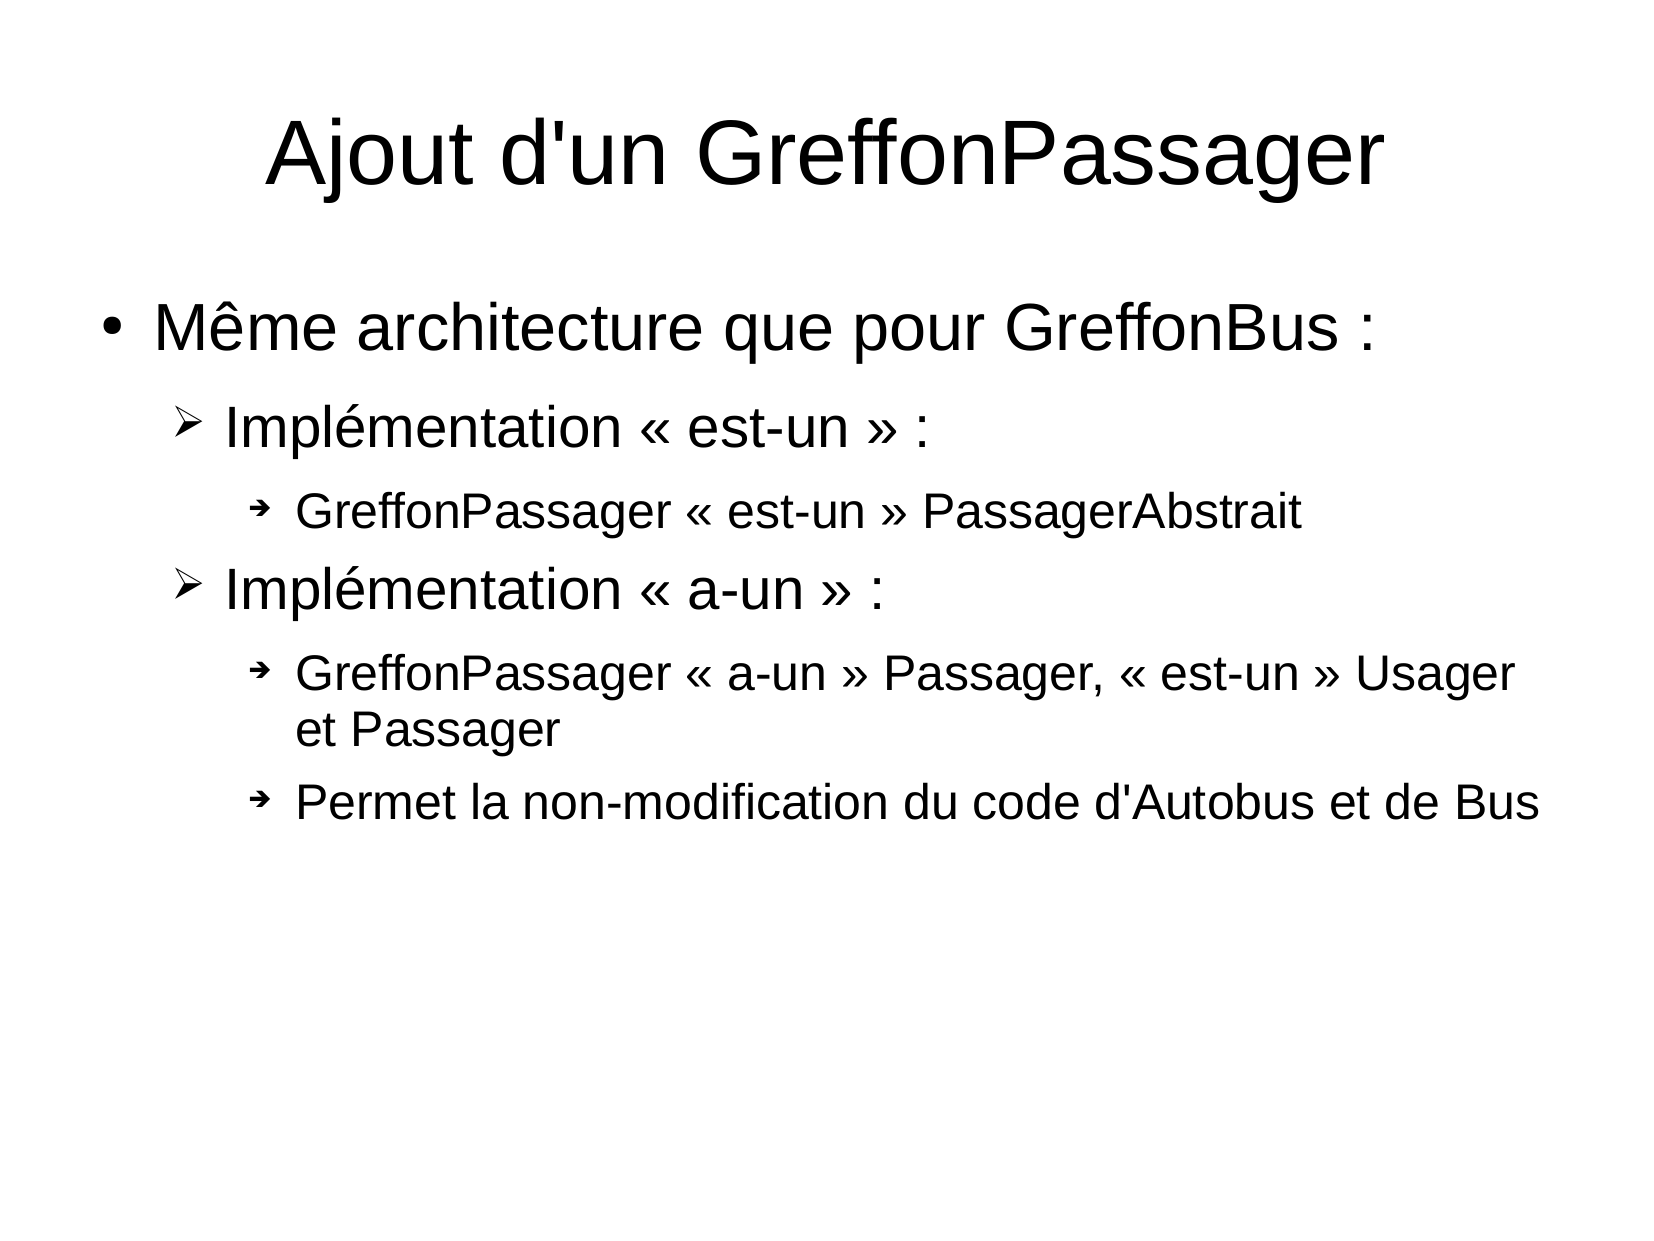

# Ajout d'un GreffonPassager
Même architecture que pour GreffonBus :
Implémentation « est-un » :
GreffonPassager « est-un » PassagerAbstrait
Implémentation « a-un » :
GreffonPassager « a-un » Passager, « est-un » Usager et Passager
Permet la non-modification du code d'Autobus et de Bus